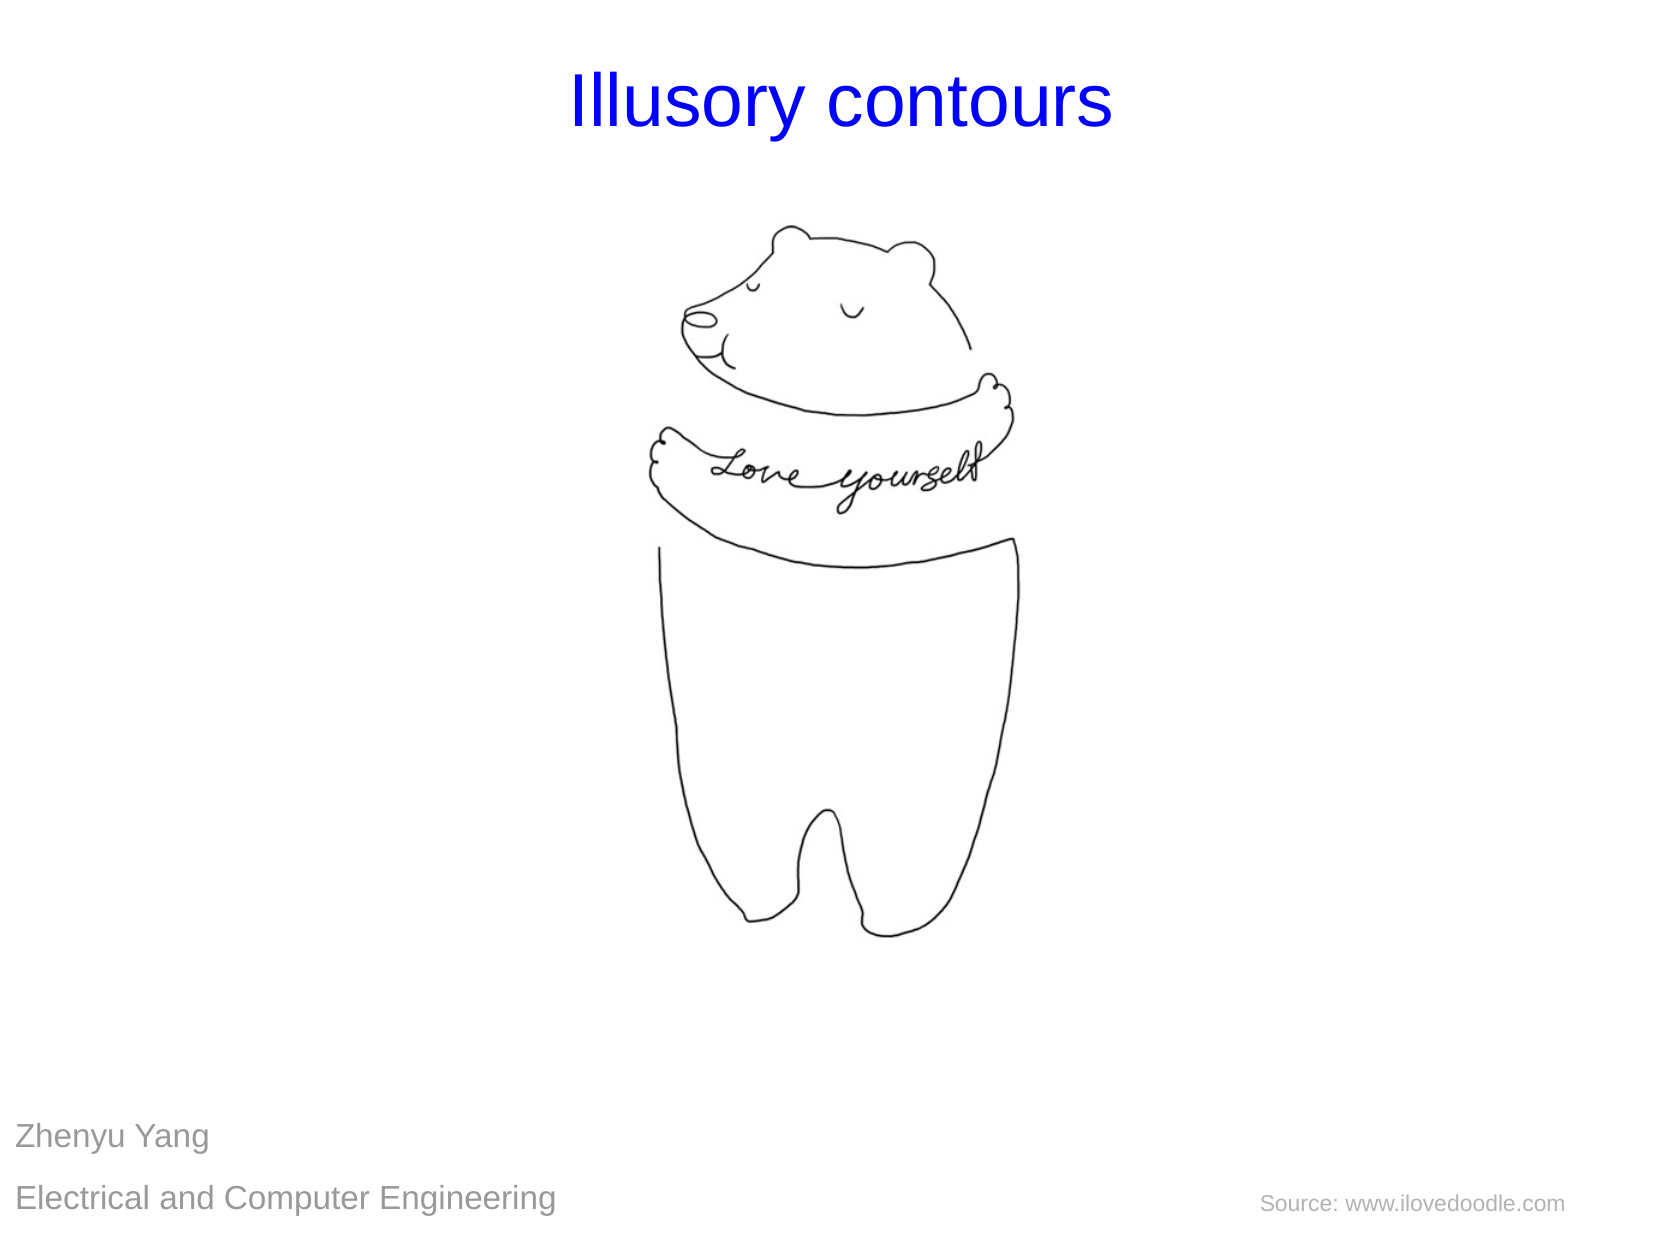

Illusory contours
Zhenyu Yang
Electrical and Computer Engineering
Source: www.ilovedoodle.com